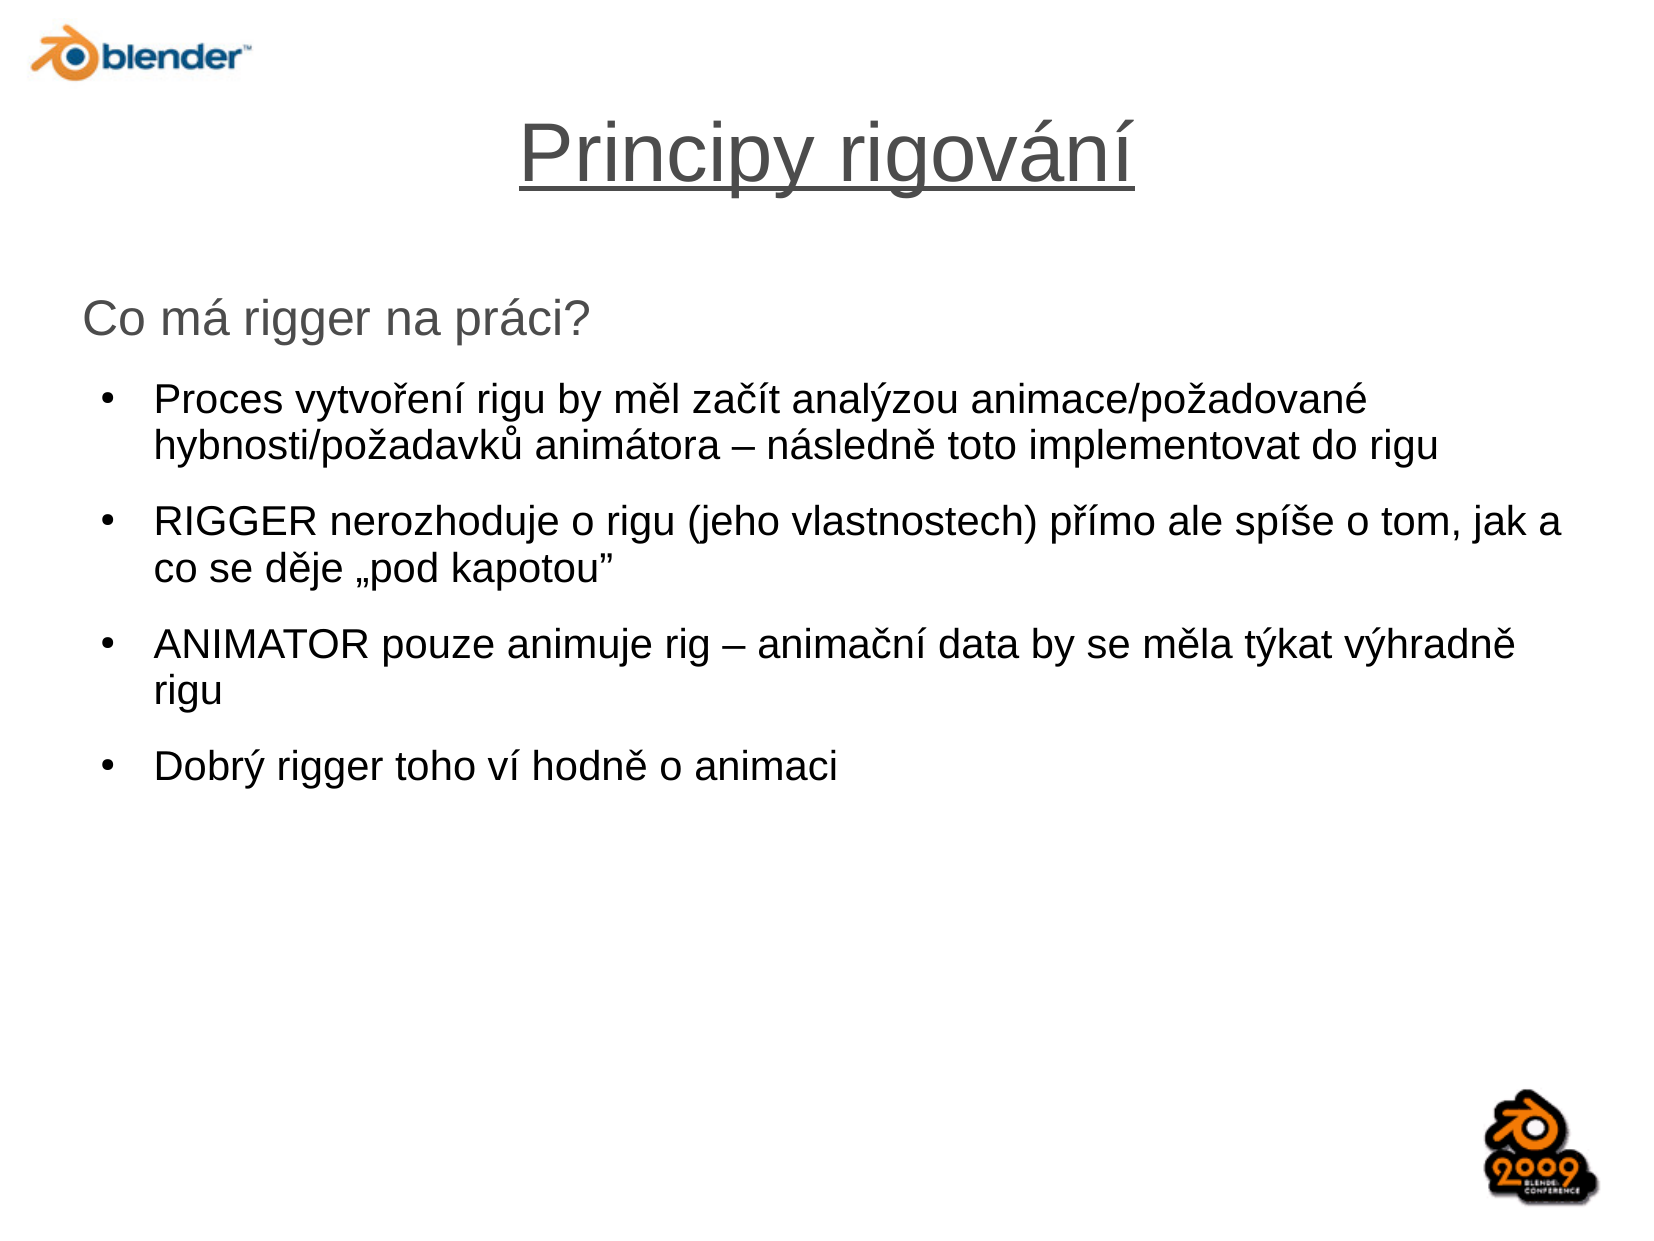

# Principy rigování
Co má rigger na práci?
Proces vytvoření rigu by měl začít analýzou animace/požadované hybnosti/požadavků animátora – následně toto implementovat do rigu
RIGGER nerozhoduje o rigu (jeho vlastnostech) přímo ale spíše o tom, jak a co se děje „pod kapotou”
ANIMATOR pouze animuje rig – animační data by se měla týkat výhradně rigu
Dobrý rigger toho ví hodně o animaci